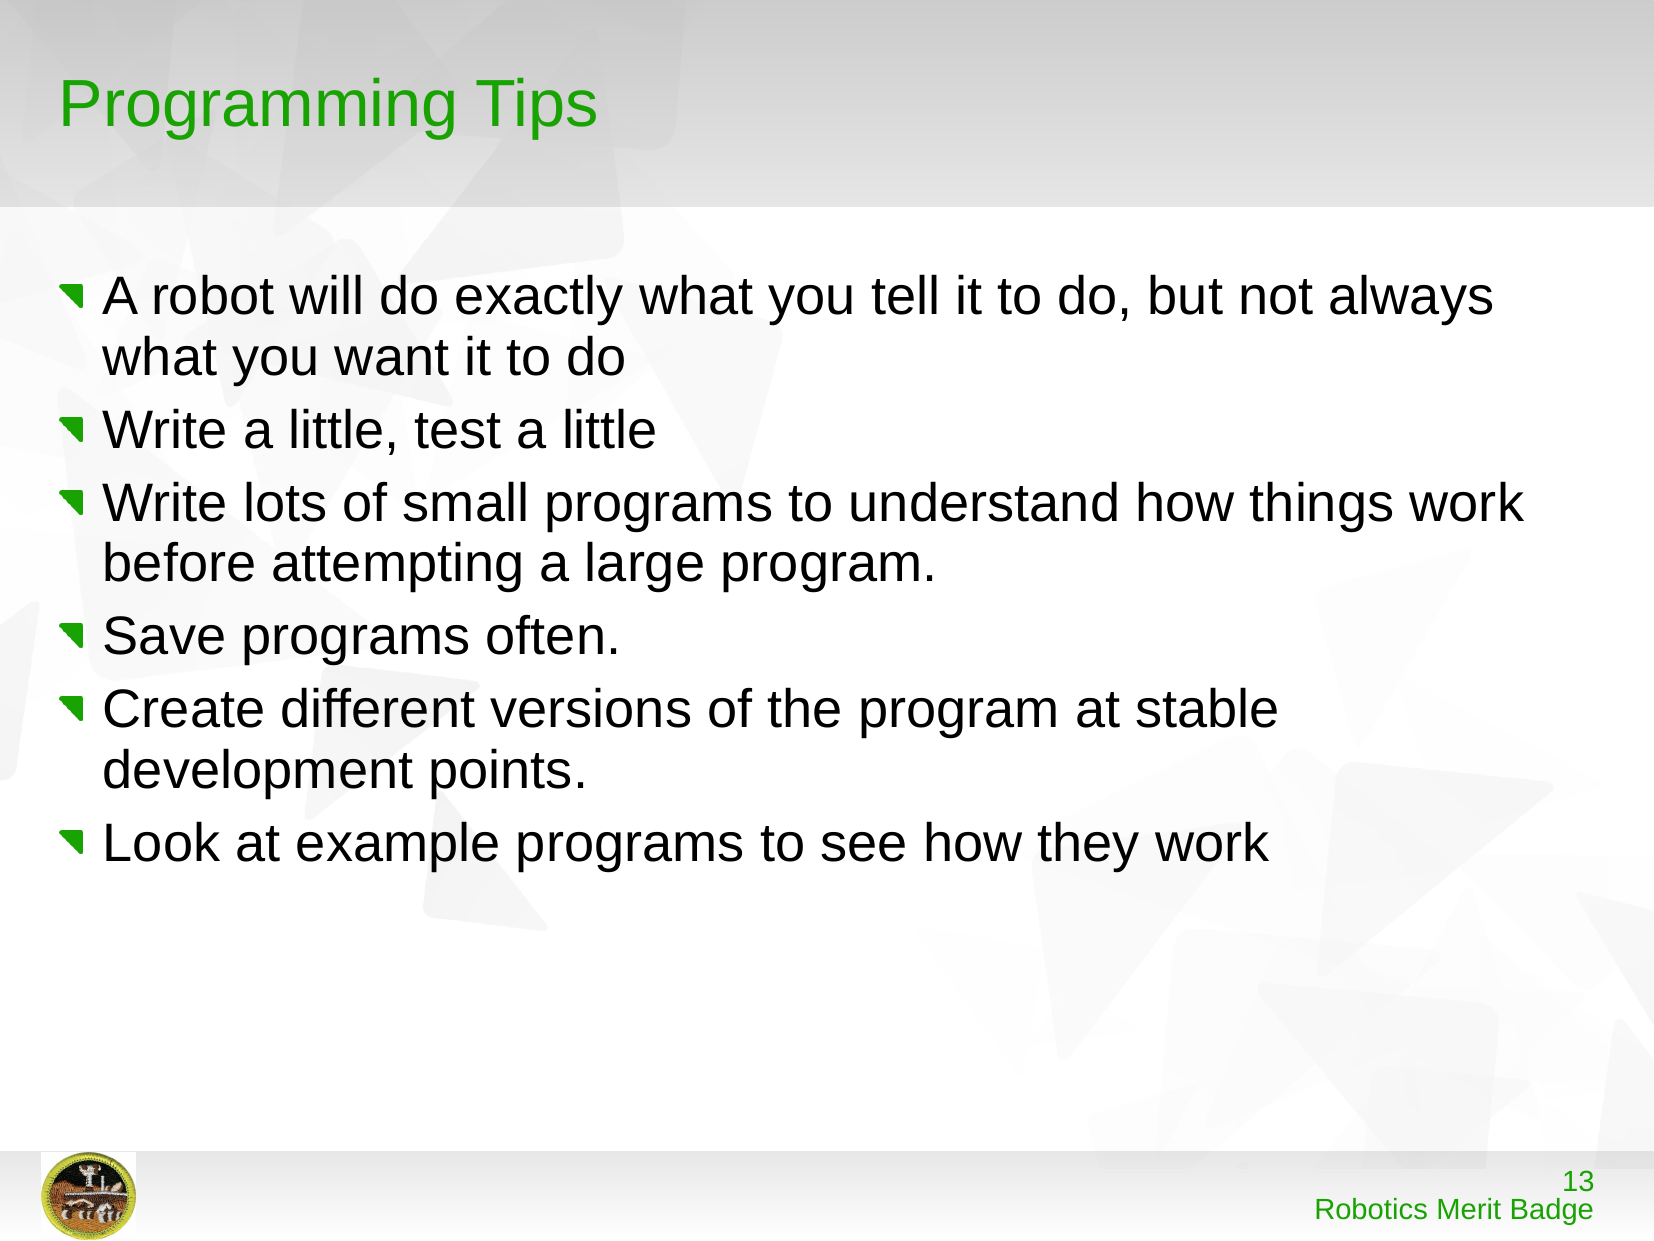

# Programming Tips
A robot will do exactly what you tell it to do, but not always what you want it to do
Write a little, test a little
Write lots of small programs to understand how things work before attempting a large program.
Save programs often.
Create different versions of the program at stable development points.
Look at example programs to see how they work
13
Robotics Merit Badge